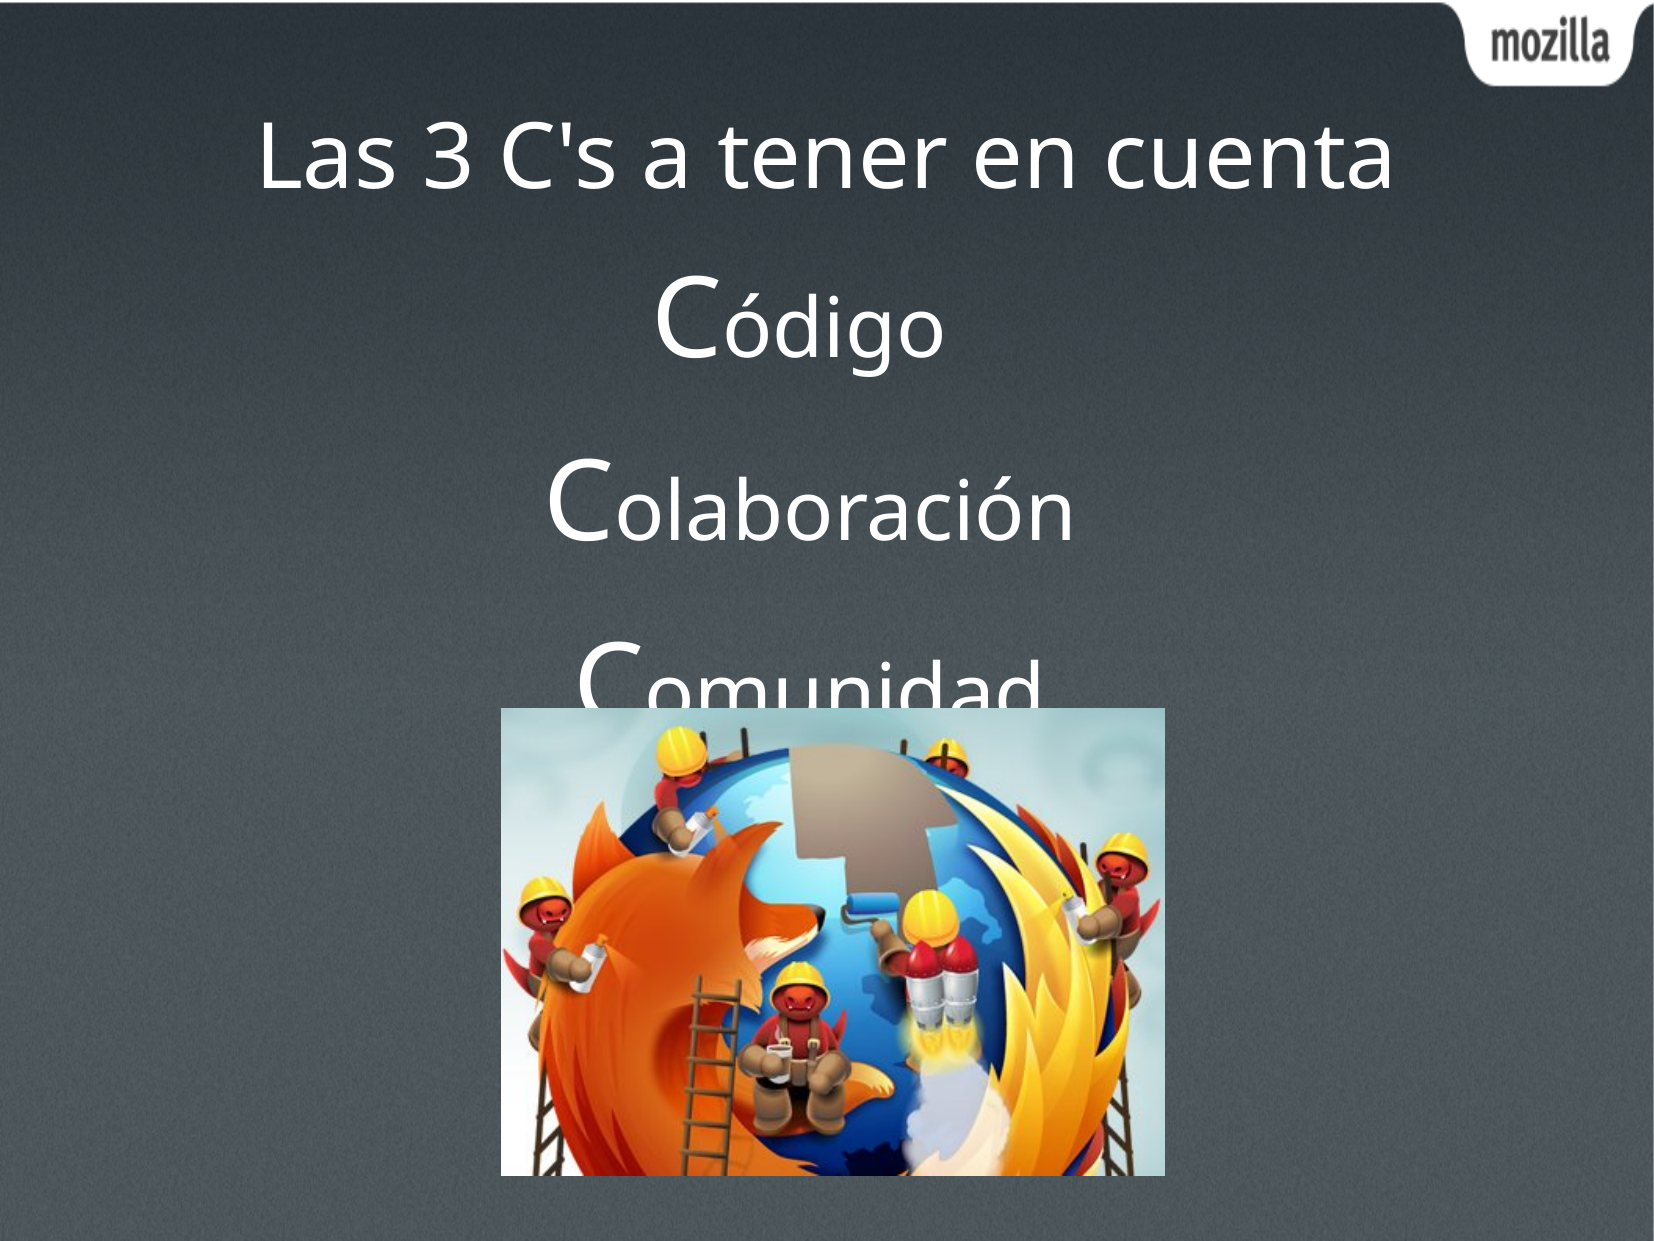

# Las 3 C's a tener en cuenta
Código
Colaboración
Comunidad